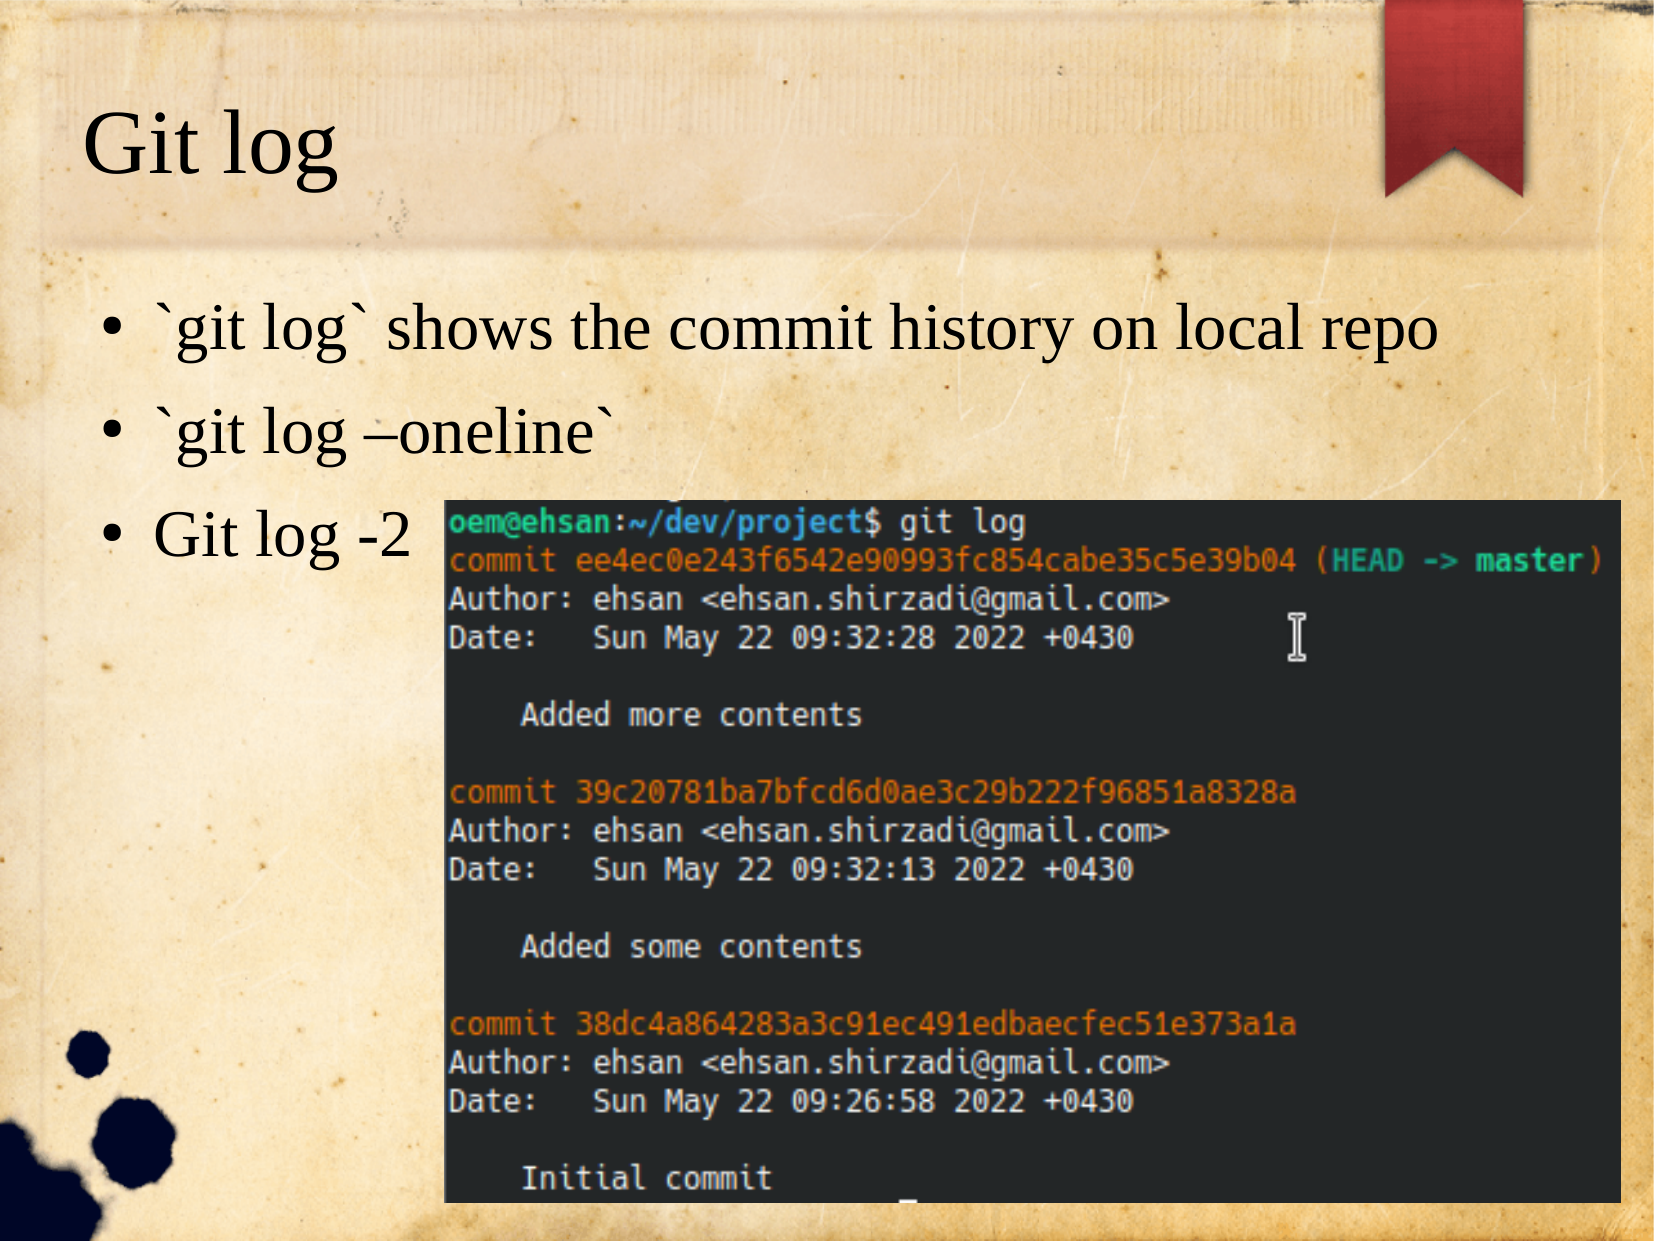

# Git log
`git log` shows the commit history on local repo
`git log –oneline`
Git log -2